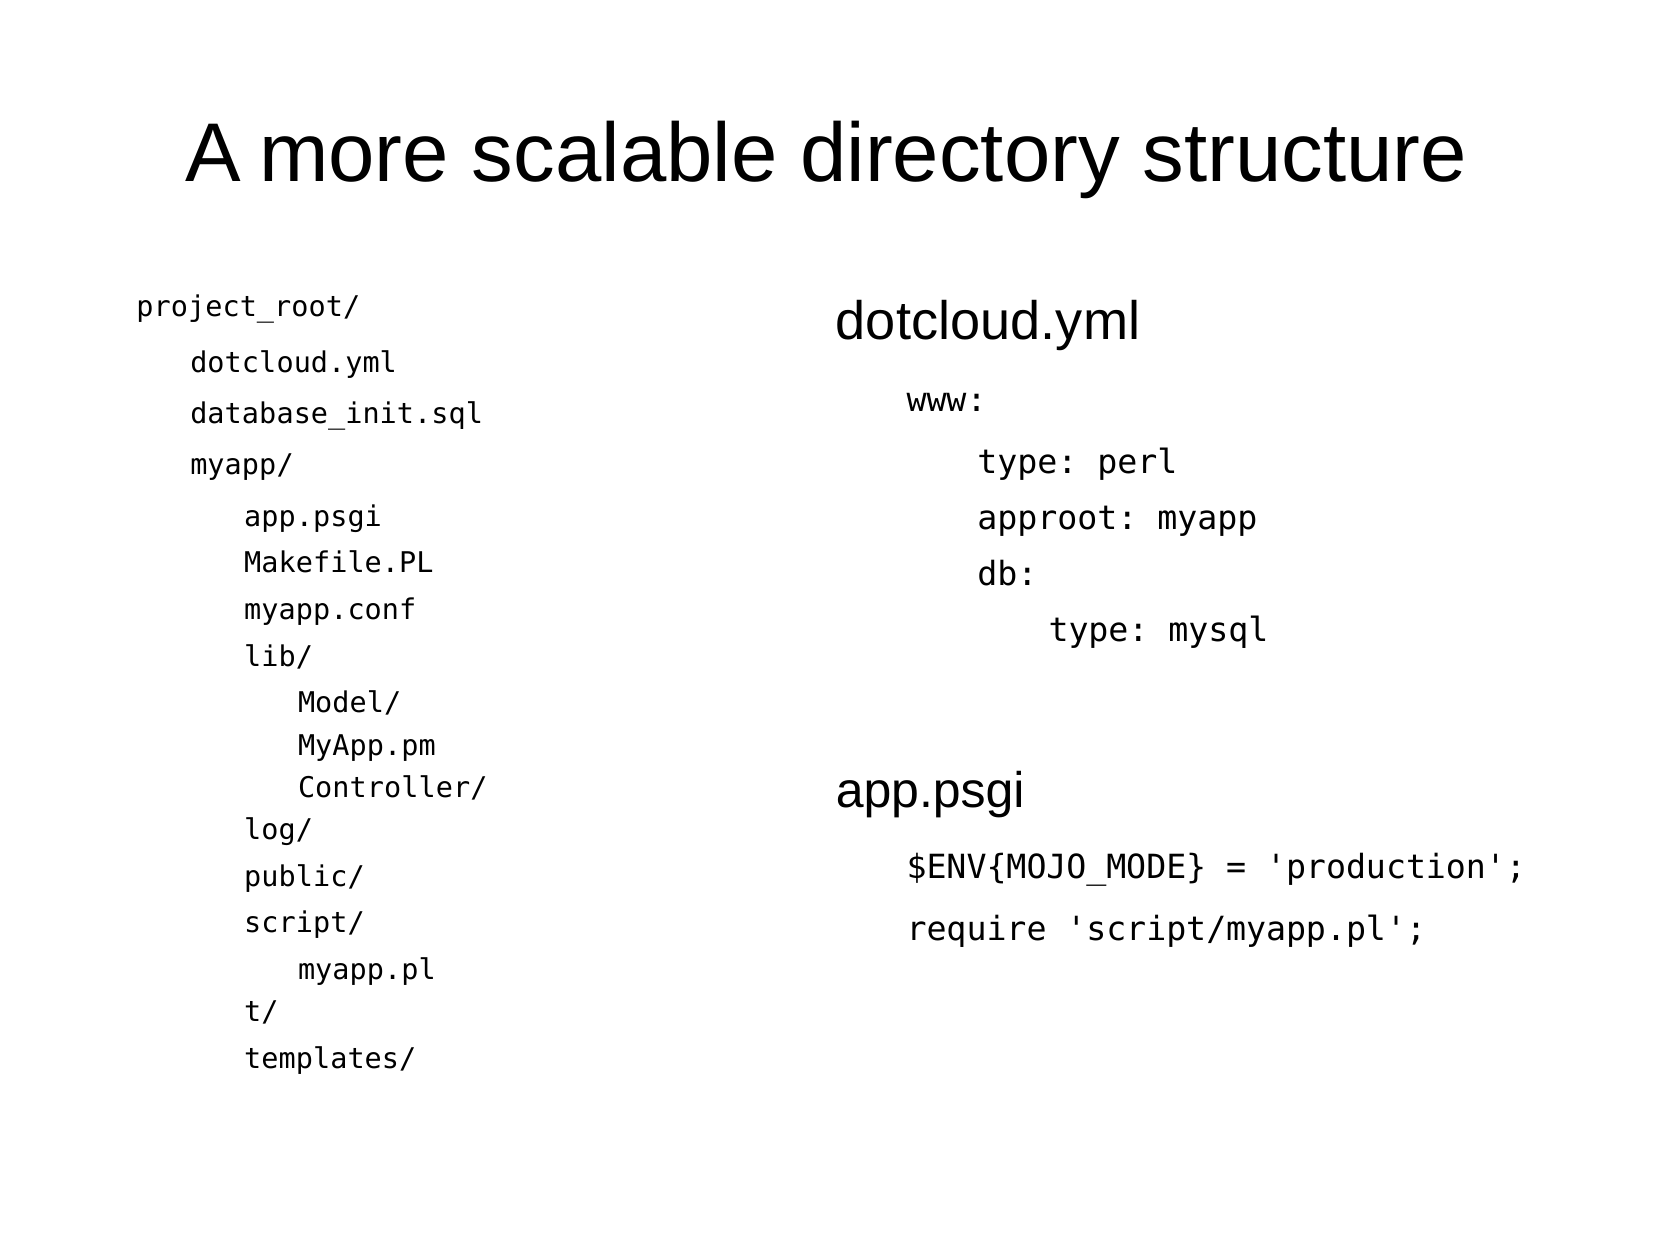

# A more scalable directory structure
project_root/
dotcloud.yml
database_init.sql
myapp/
app.psgi
Makefile.PL
myapp.conf
lib/
Model/
MyApp.pm
Controller/
log/
public/
script/
myapp.pl
t/
templates/
dotcloud.yml
www:
type: perl
approot: myapp
db:
type: mysql
app.psgi
$ENV{MOJO_MODE} = 'production';
require 'script/myapp.pl';